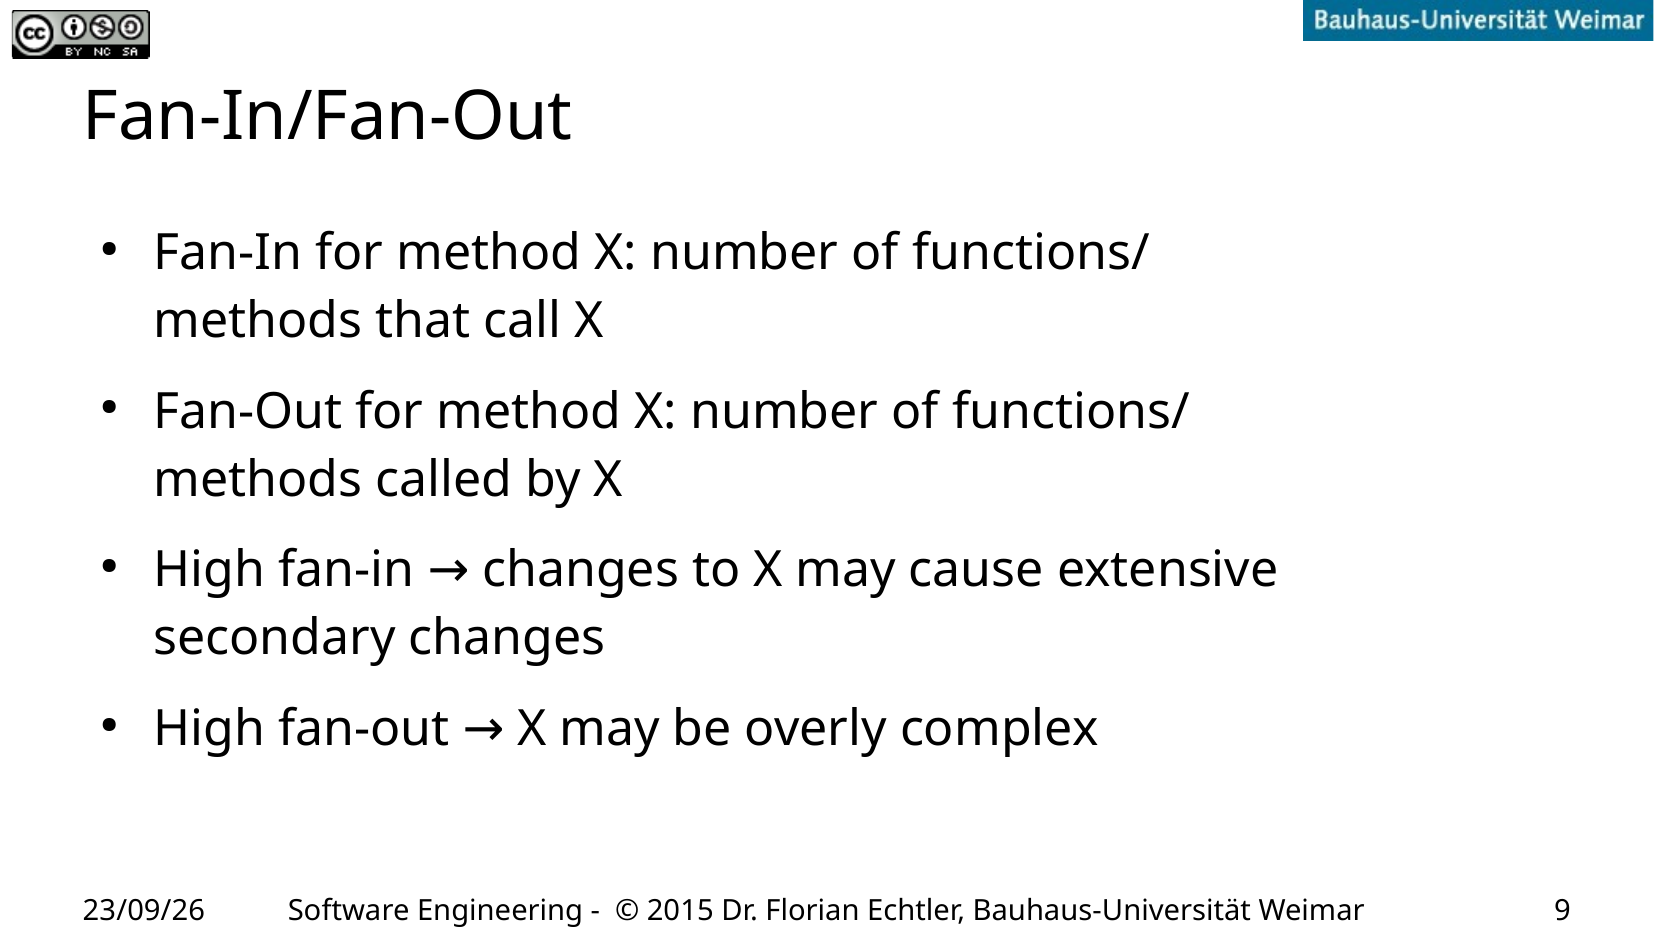

# Fan-In/Fan-Out
Fan-In for method X: number of functions/ methods that call X
Fan-Out for method X: number of functions/ methods called by X
High fan-in → changes to X may cause extensive secondary changes
High fan-out → X may be overly complex
Software Engineering - © 2015 Dr. Florian Echtler, Bauhaus-Universität Weimar
9